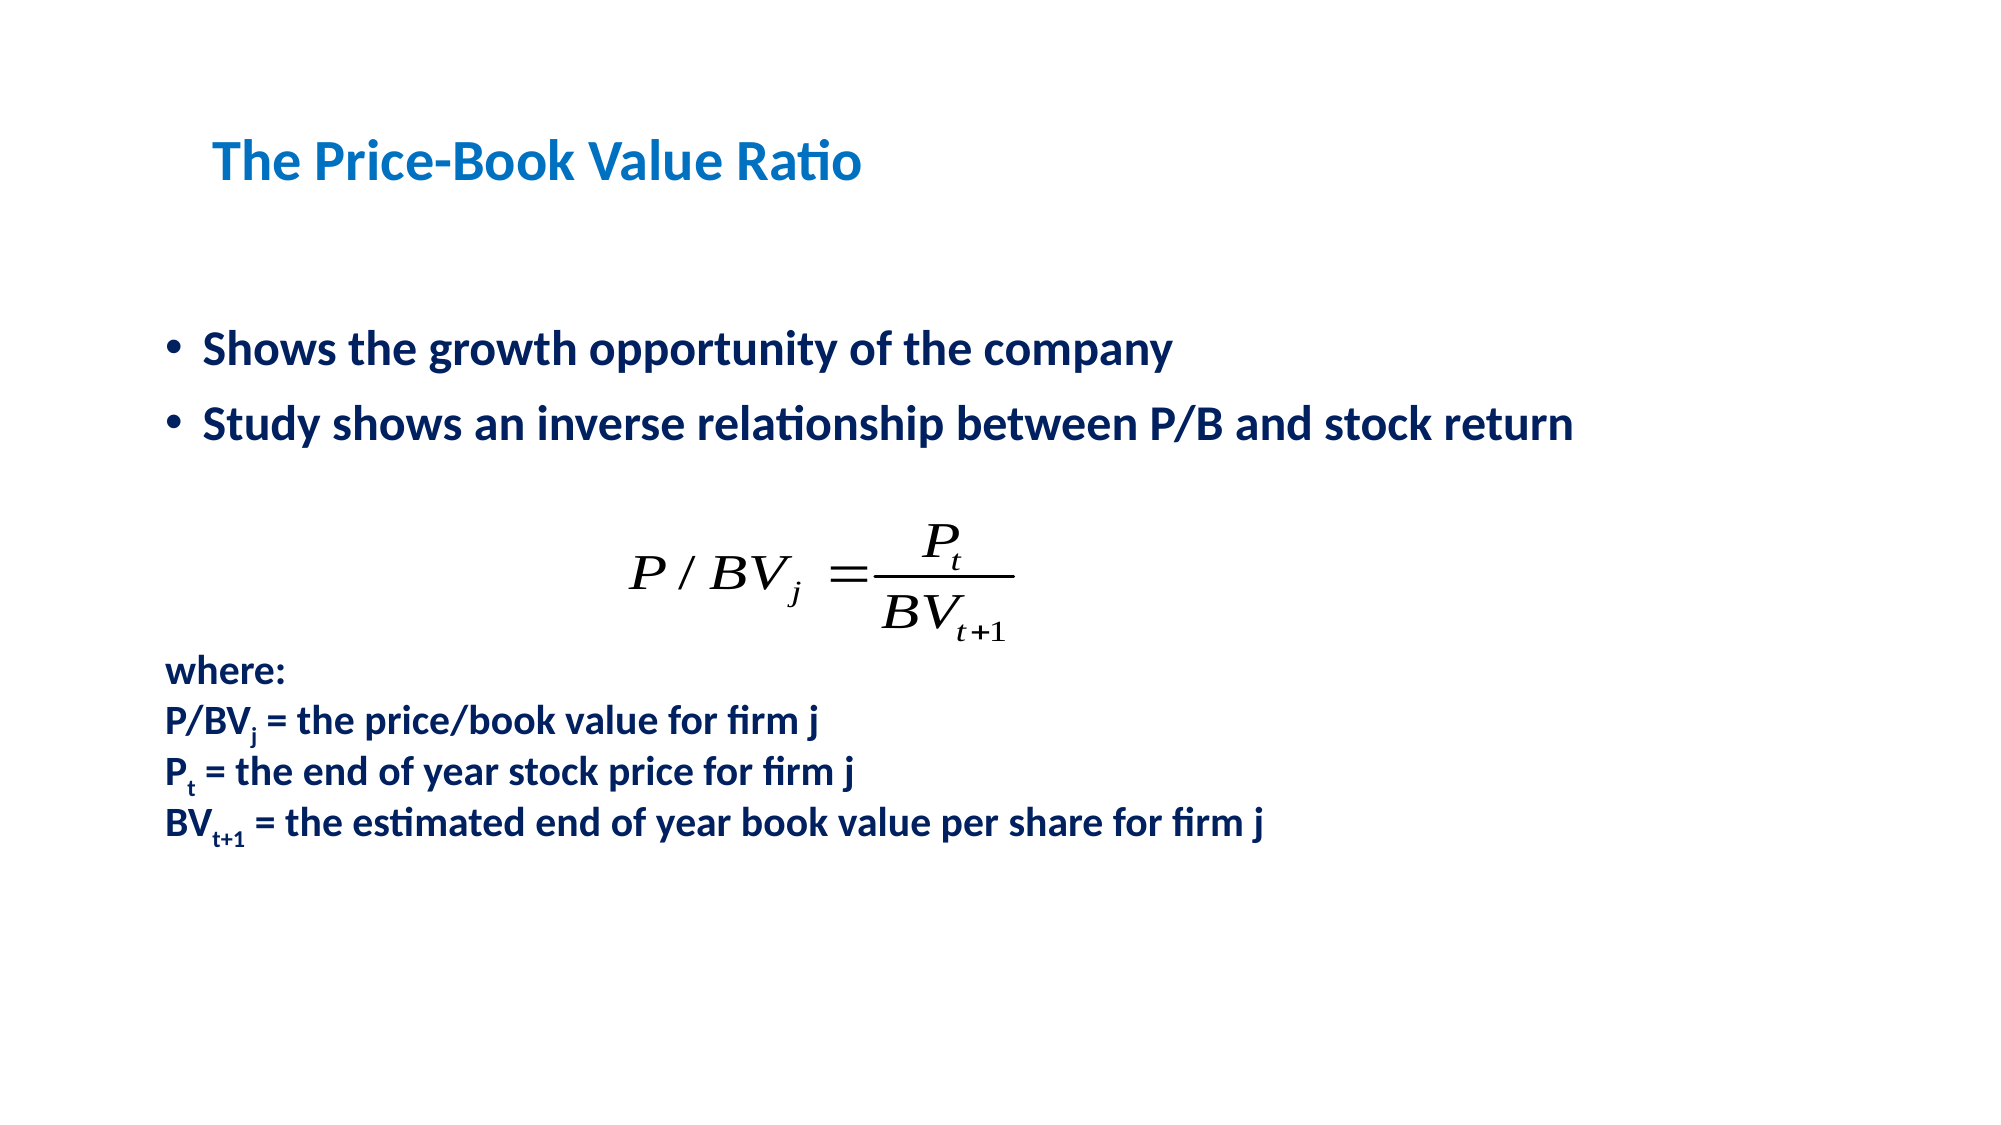

The Price-Book Value Ratio
Shows the growth opportunity of the company
Study shows an inverse relationship between P/B and stock return
where:
P/BVj = the price/book value for firm j
Pt = the end of year stock price for firm j
BVt+1 = the estimated end of year book value per share for firm j